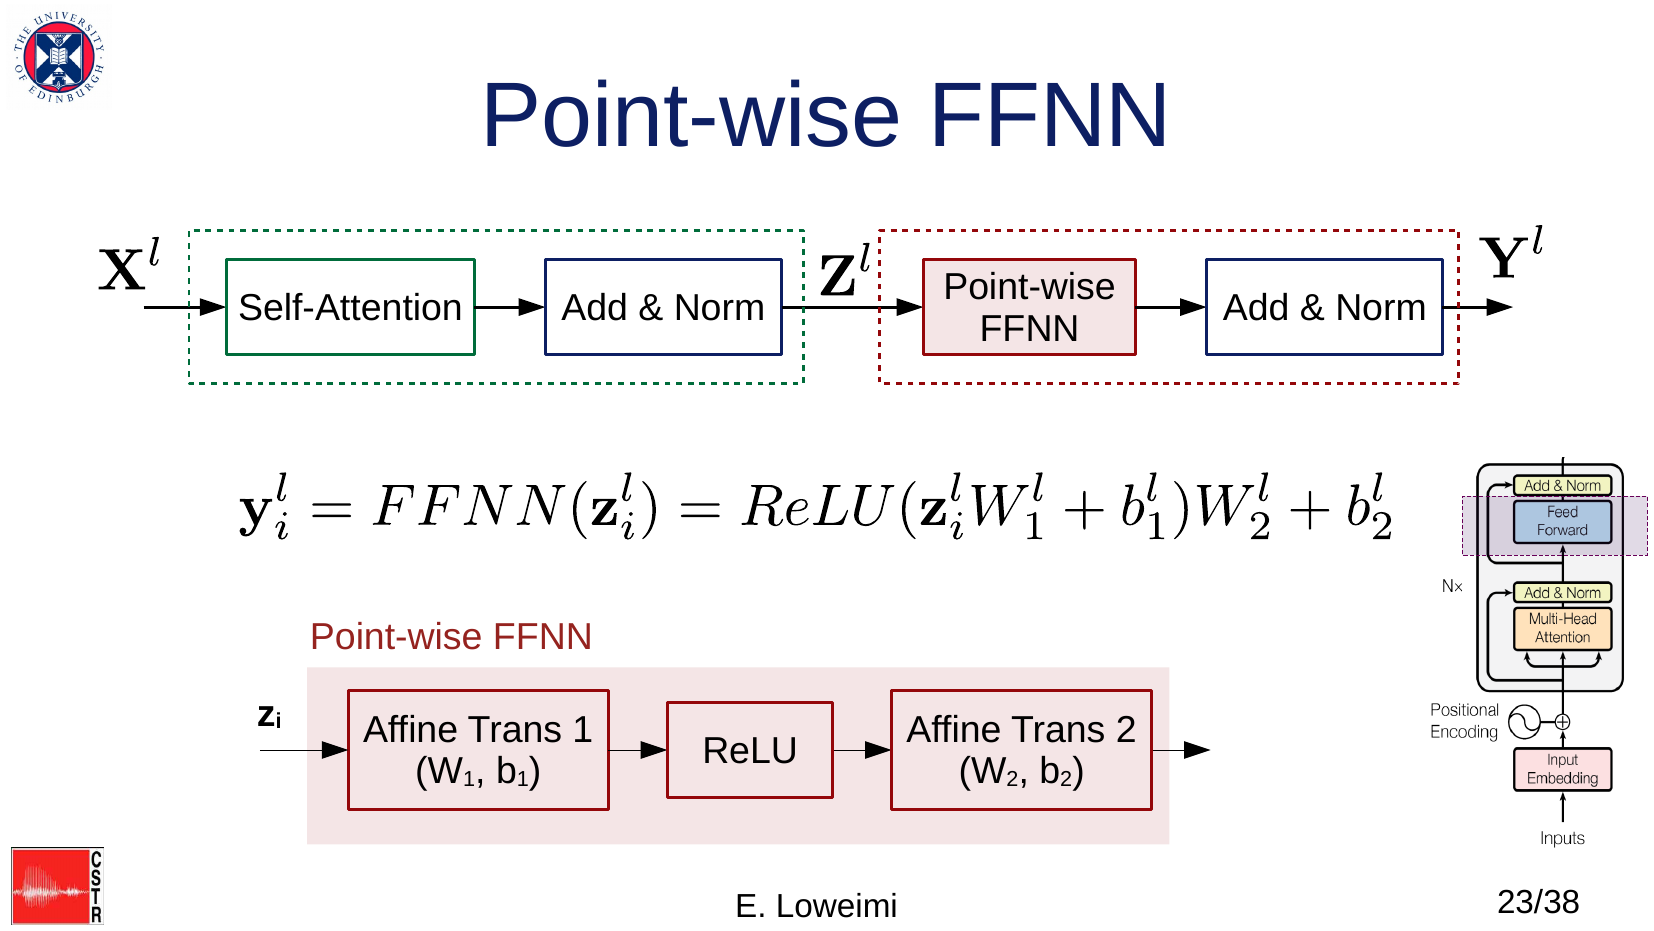

# Point-wise FFNN
Self-Attention
Add & Norm
Point-wise
FFNN
Add & Norm
Point-wise FFNN
zi
Affine Trans 1
(W1, b1)
Affine Trans 2
(W2, b2)
ReLU
23/38
E. Loweimi